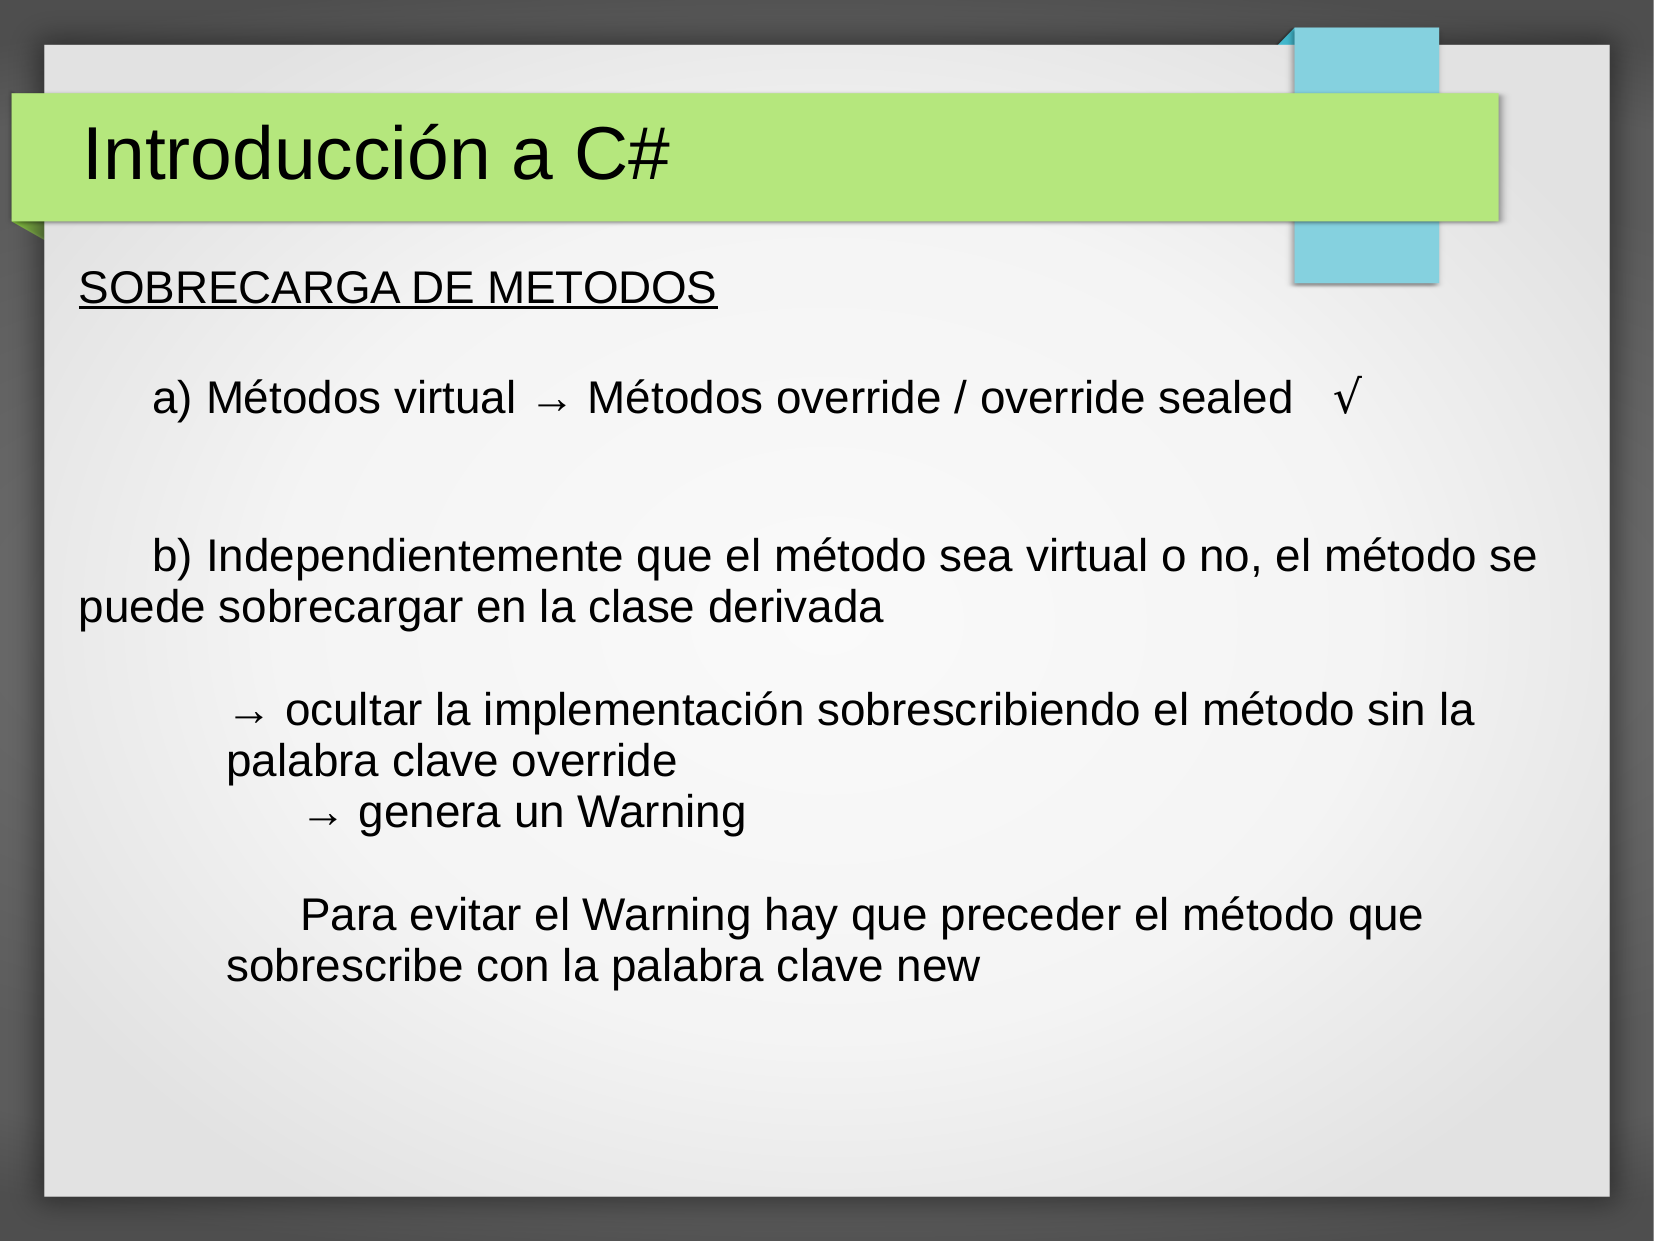

# Introducción a C#
SOBRECARGA DE METODOS
	a) Métodos virtual → Métodos override / override sealed √
	b) Independientemente que el método sea virtual o no, el método se puede sobrecargar en la clase derivada
		→ ocultar la implementación sobrescribiendo el método sin la 			palabra clave override
			→ genera un Warning
			Para evitar el Warning hay que preceder el método que 				sobrescribe con la palabra clave new